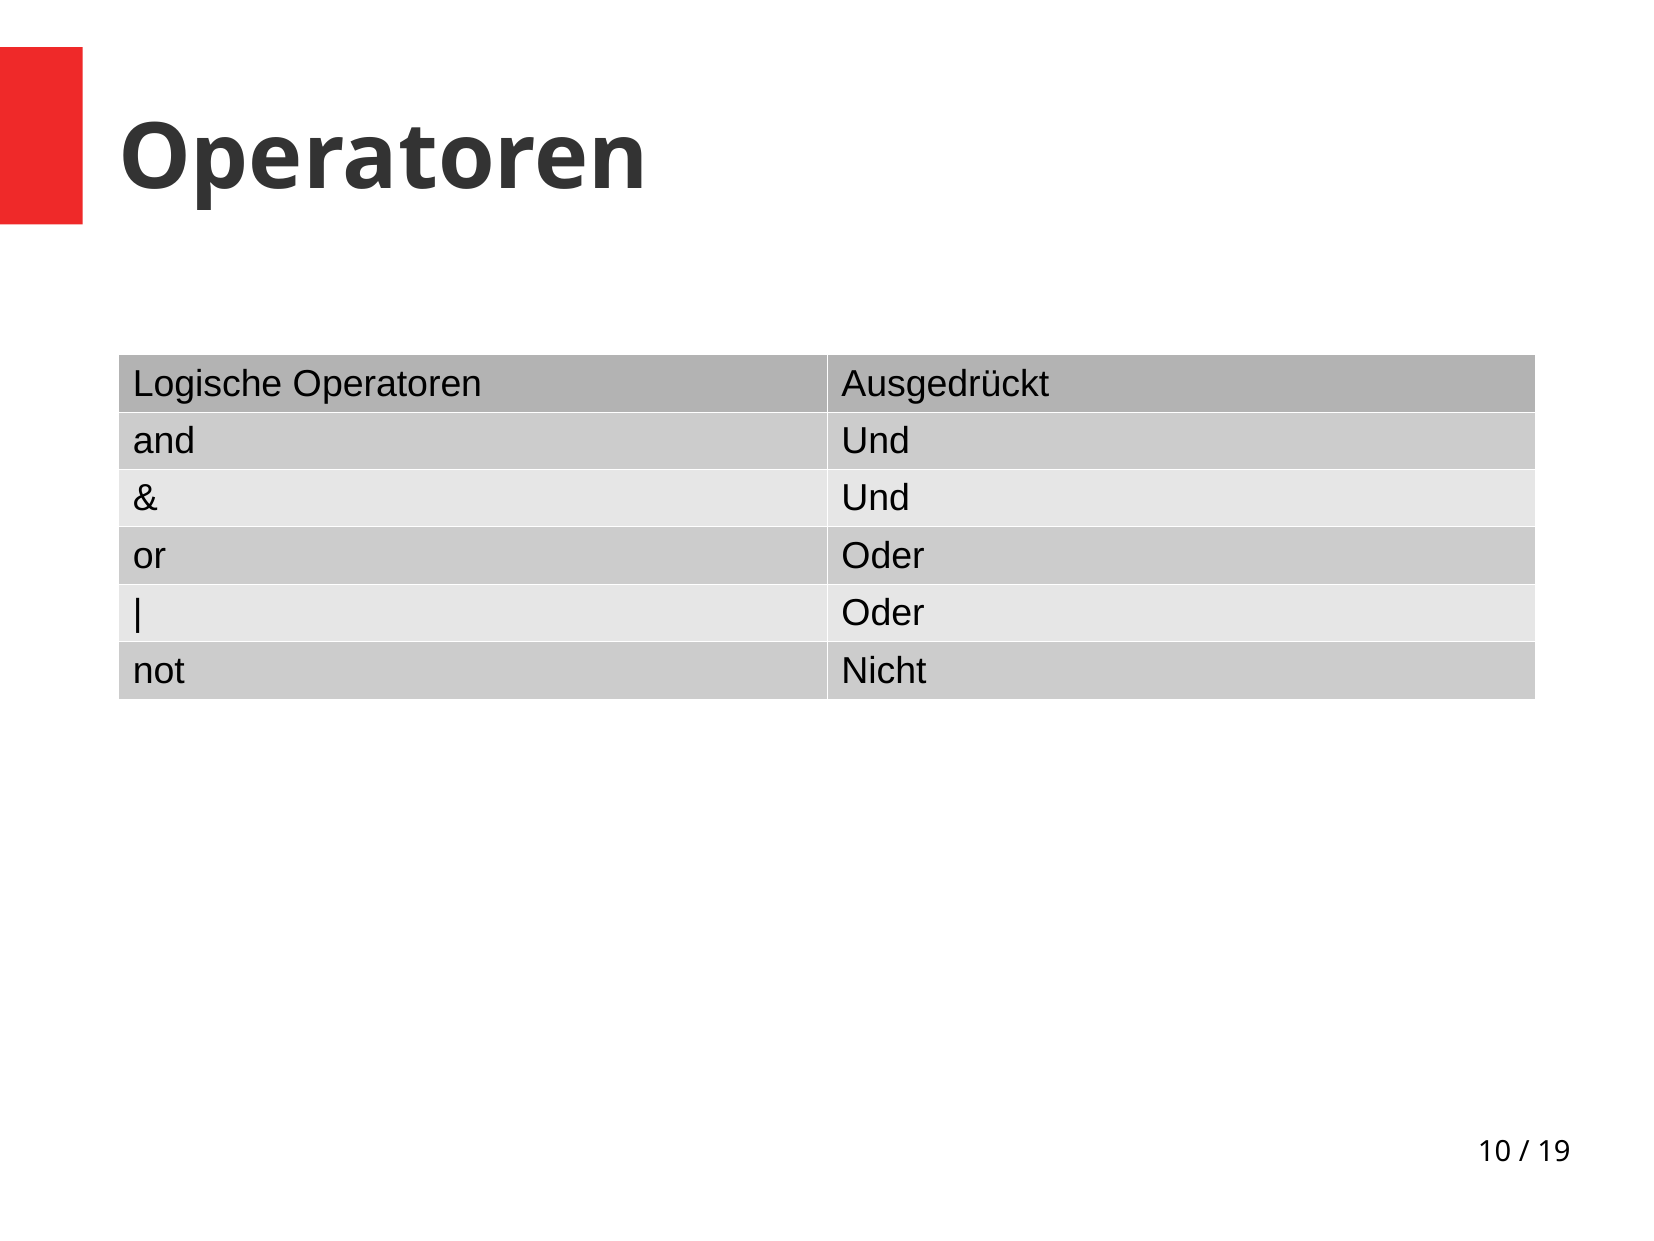

# Operatoren
| Logische Operatoren | Ausgedrückt |
| --- | --- |
| and | Und |
| & | Und |
| or | Oder |
| | | Oder |
| not | Nicht |
10